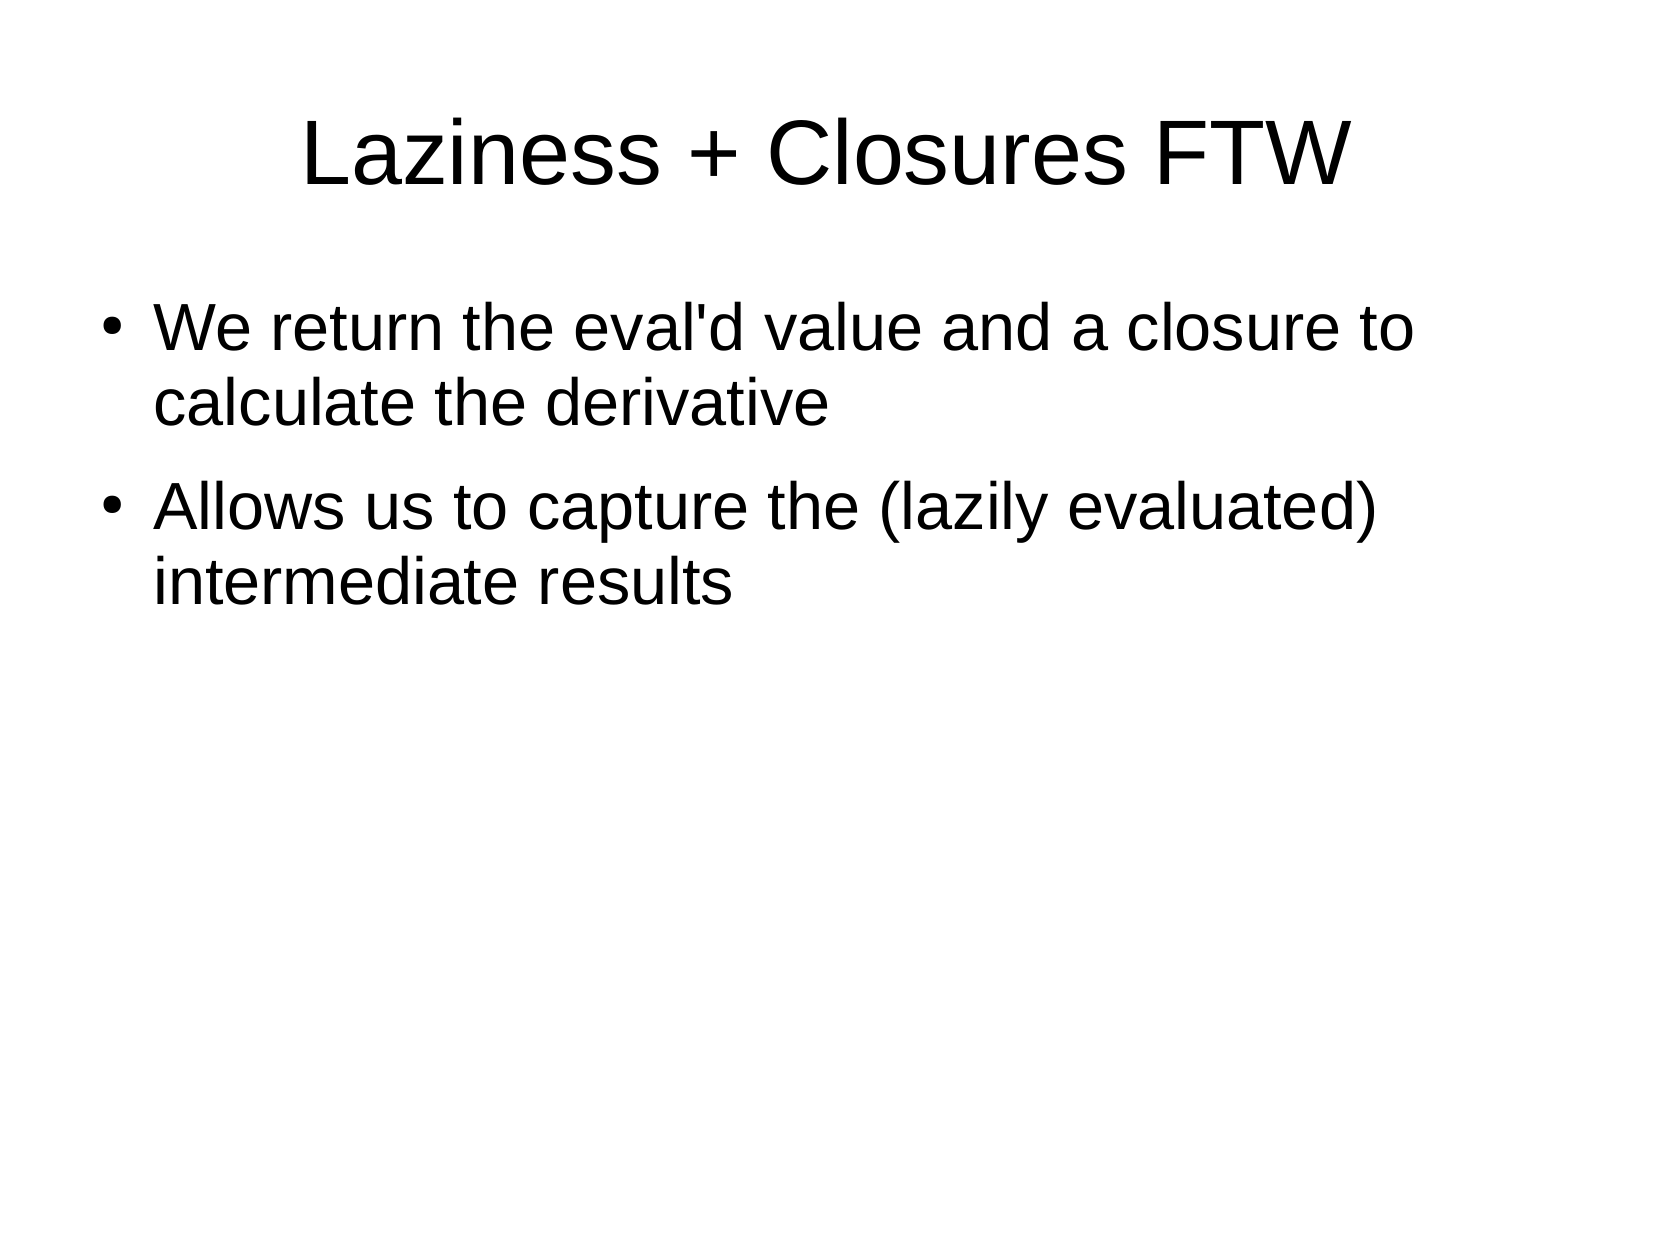

# Laziness + Closures FTW
We return the eval'd value and a closure to calculate the derivative
Allows us to capture the (lazily evaluated) intermediate results